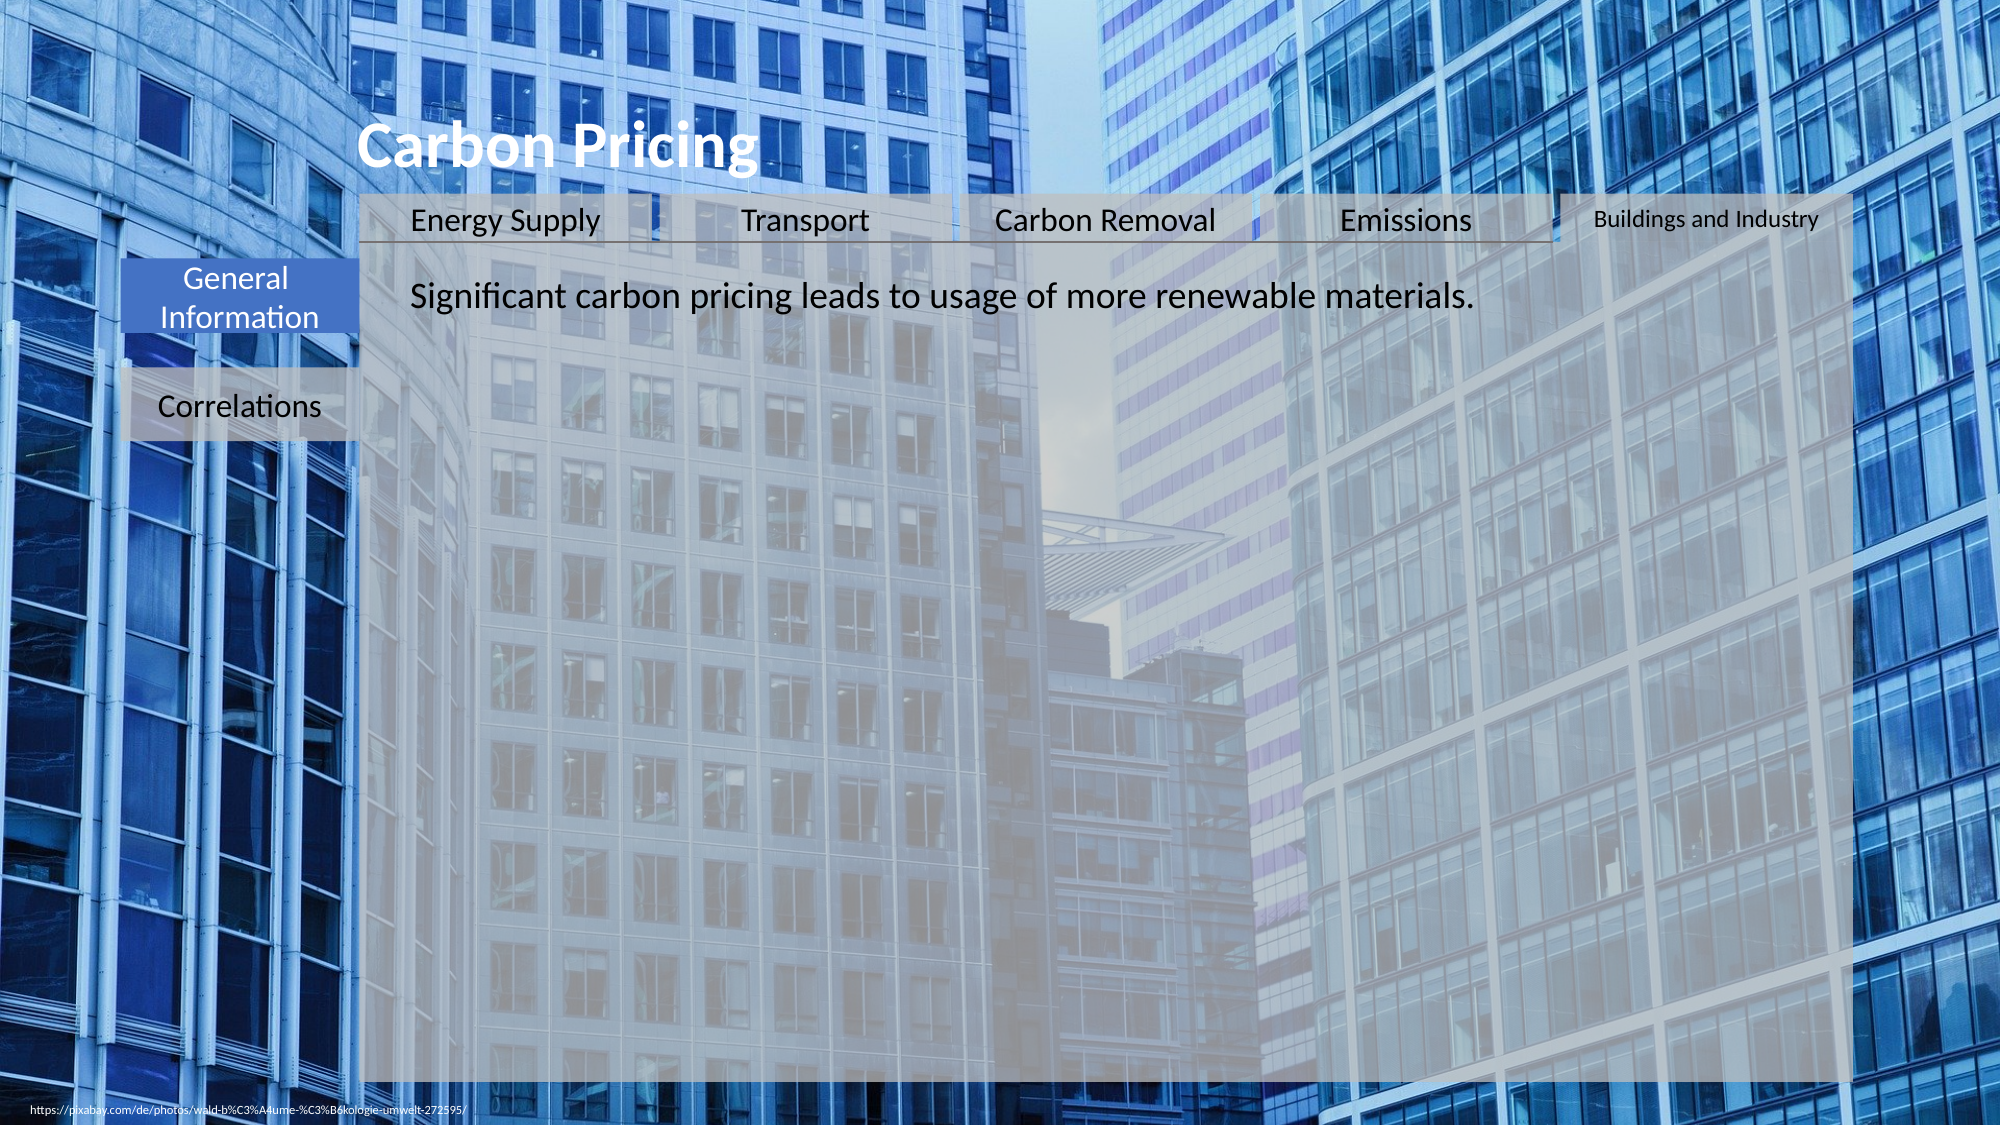

Carbon Pricing
Energy Supply
Transport
Carbon Removal
Emissions
Buildings and Industry
General
Information
Significant carbon pricing leads to usage of more renewable materials.
Correlations
https://pixabay.com/de/photos/wald-b%C3%A4ume-%C3%B6kologie-umwelt-272595/